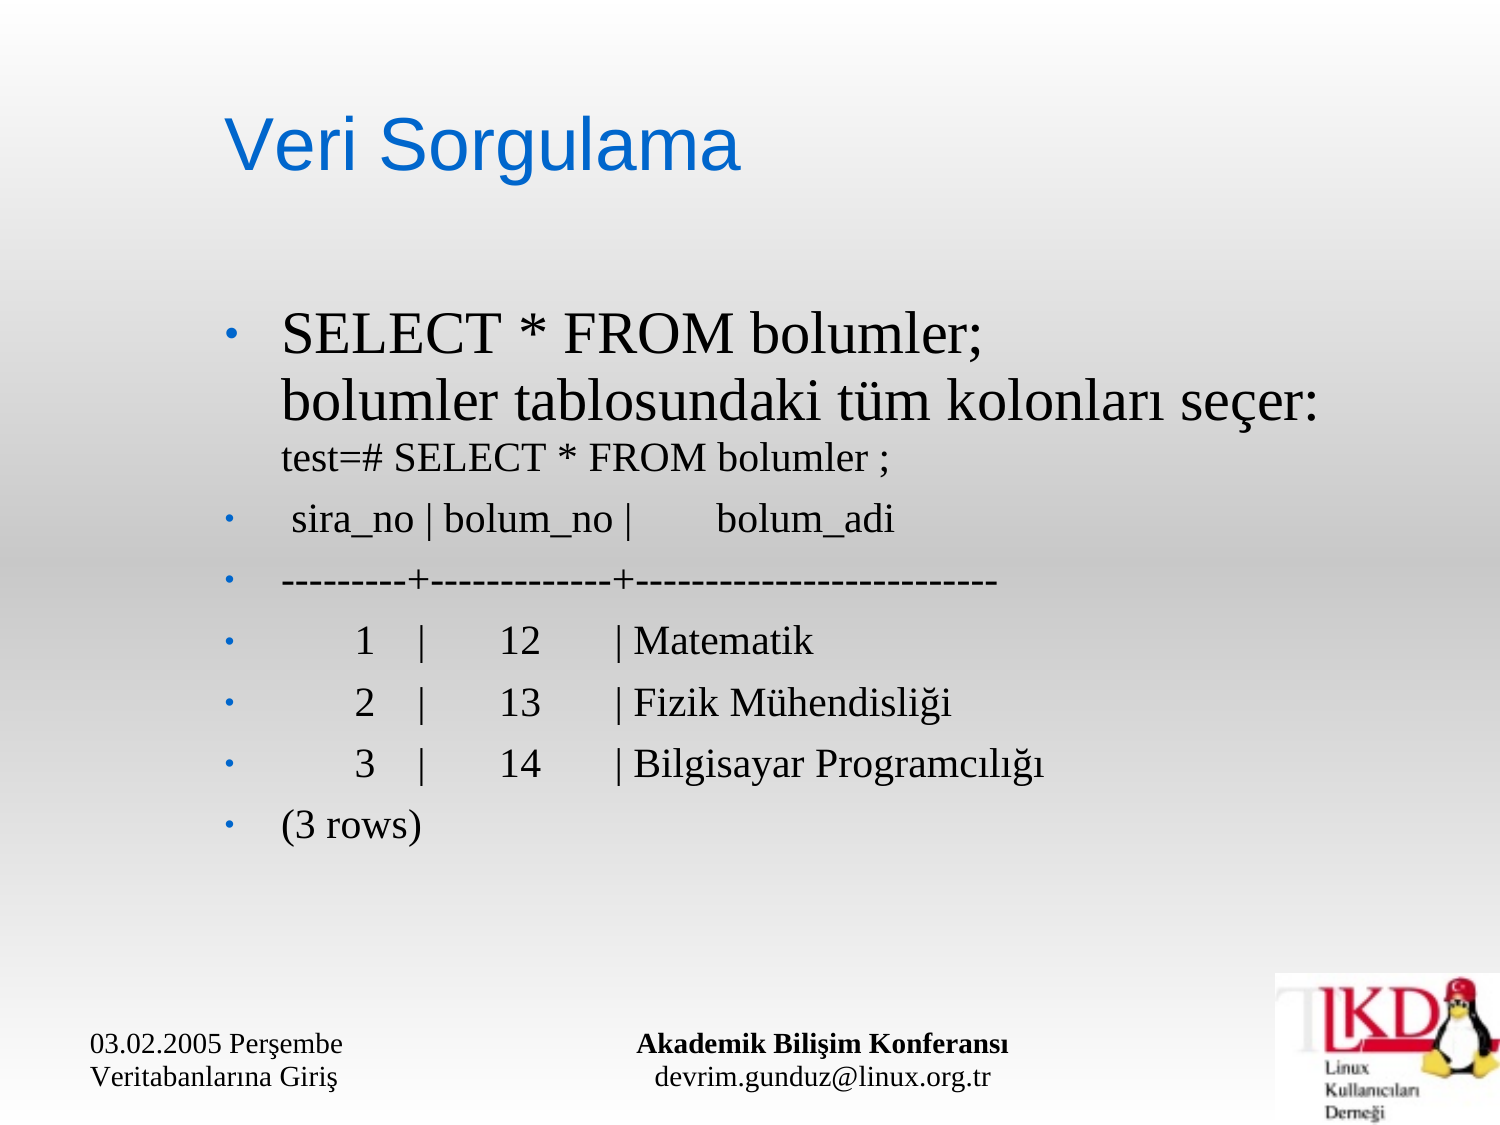

# Veri Sorgulama
SELECT * FROM bolumler;
bolumler tablosundaki tüm kolonları seçer:
test=# SELECT * FROM bolumler ;
 sira_no | bolum_no | bolum_adi
---------+-------------+--------------------------
 1 | 12 | Matematik
 2 | 13 | Fizik Mühendisliği
 3 | 14 | Bilgisayar Programcılığı
(3 rows)